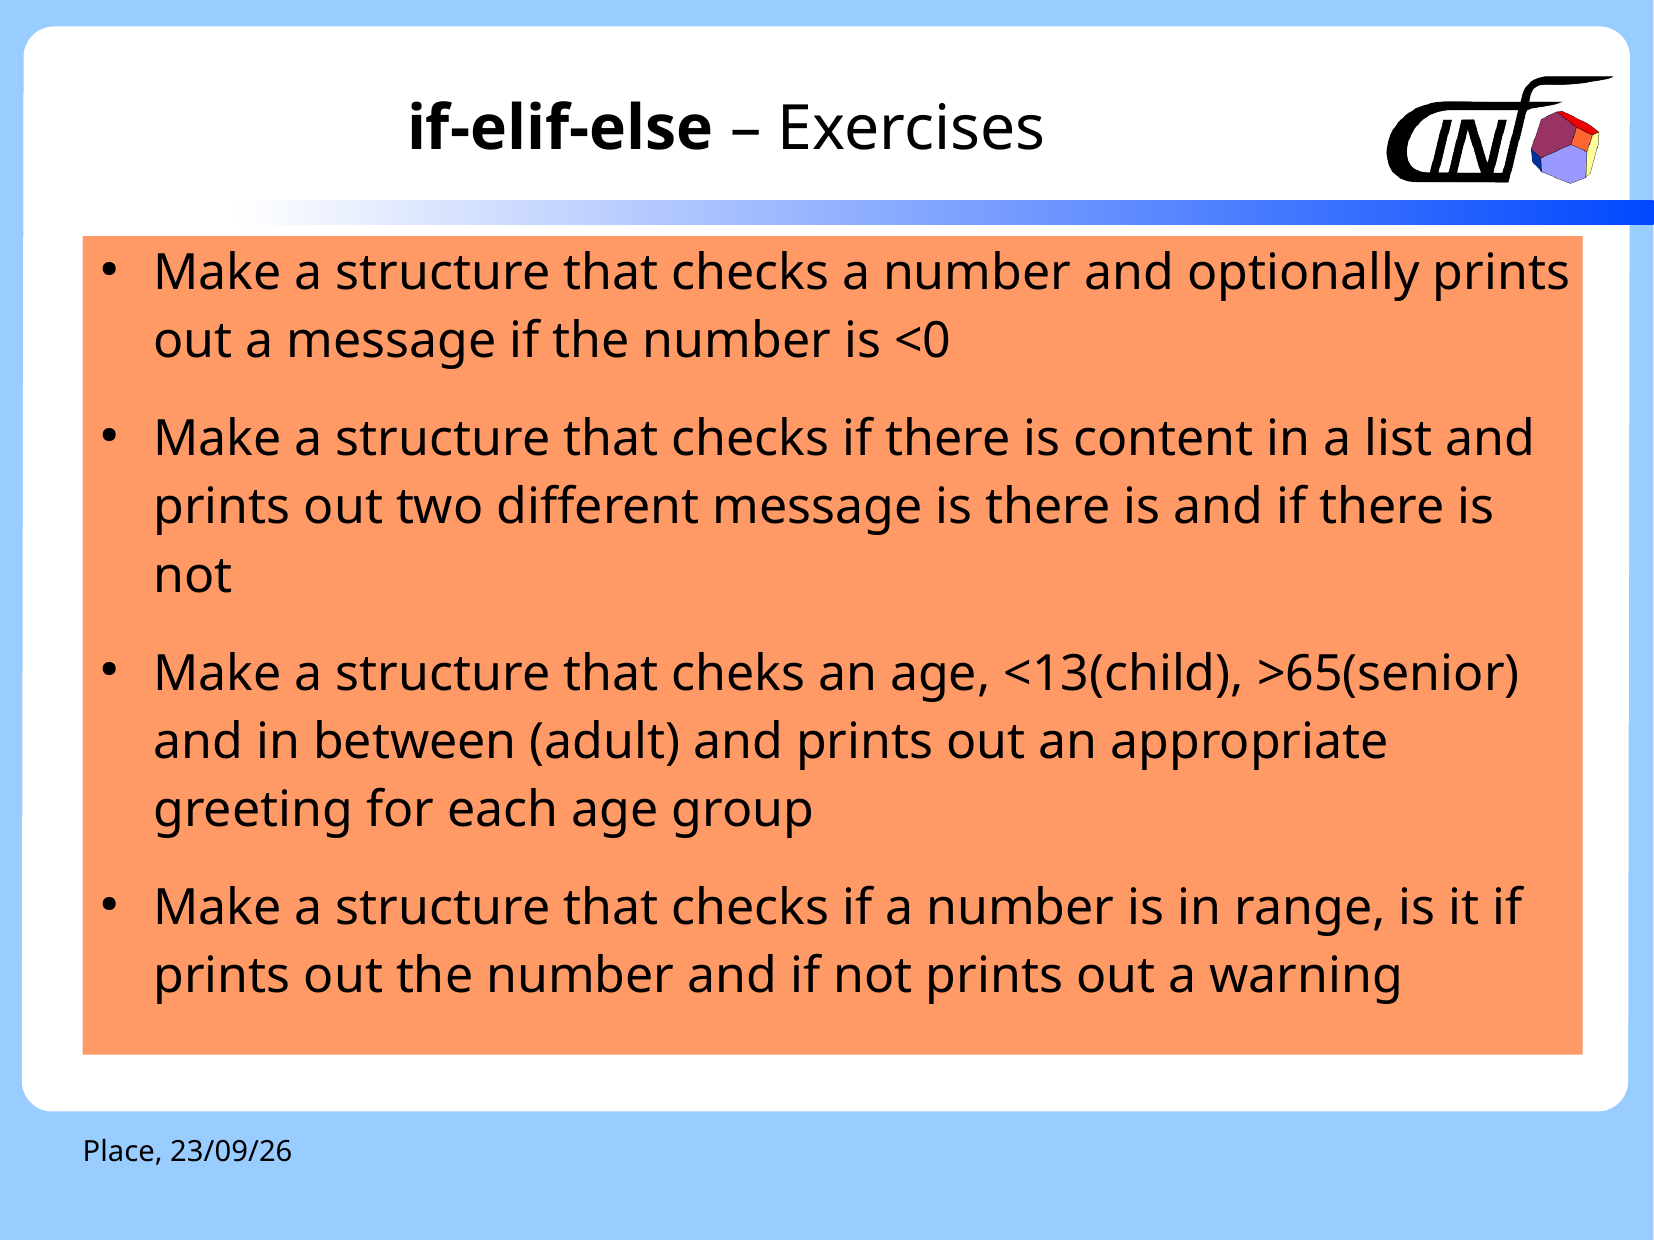

# if-elif-else – Exercises
Make a structure that checks a number and optionally prints out a message if the number is <0
Make a structure that checks if there is content in a list and prints out two different message is there is and if there is not
Make a structure that cheks an age, <13(child), >65(senior) and in between (adult) and prints out an appropriate greeting for each age group
Make a structure that checks if a number is in range, is it if prints out the number and if not prints out a warning